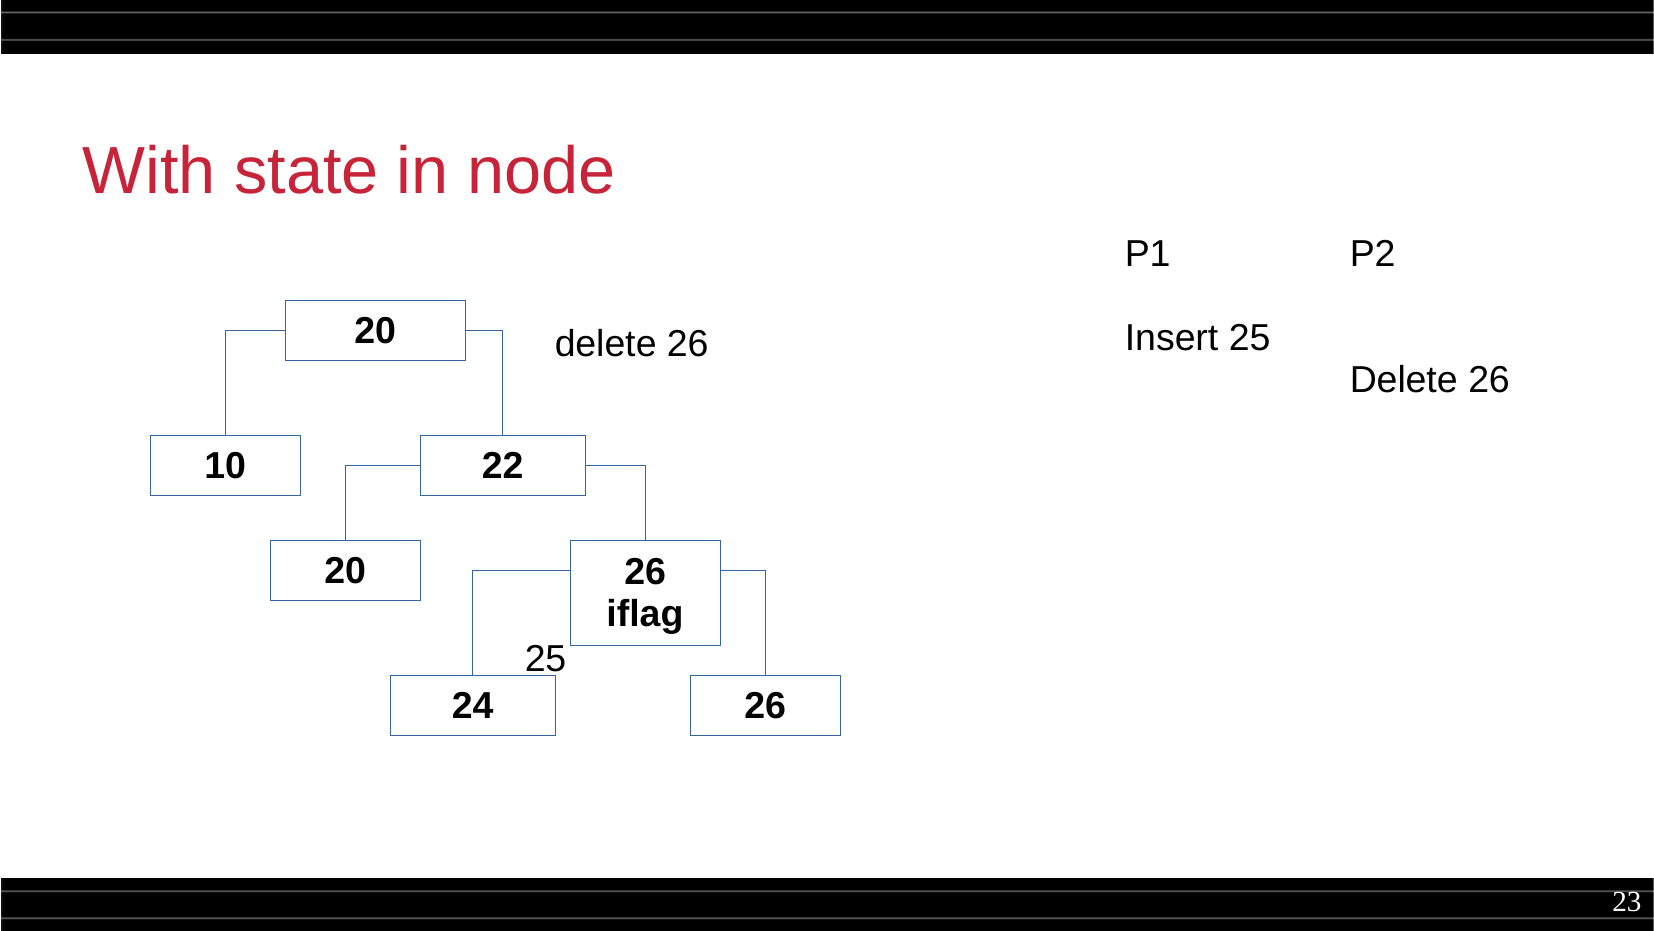

# With state in node
P1
Insert 25
P2
Delete 26
20
20
delete 26
10
10
22
22
20
20
26
26
iflag
25
24
24
26
26